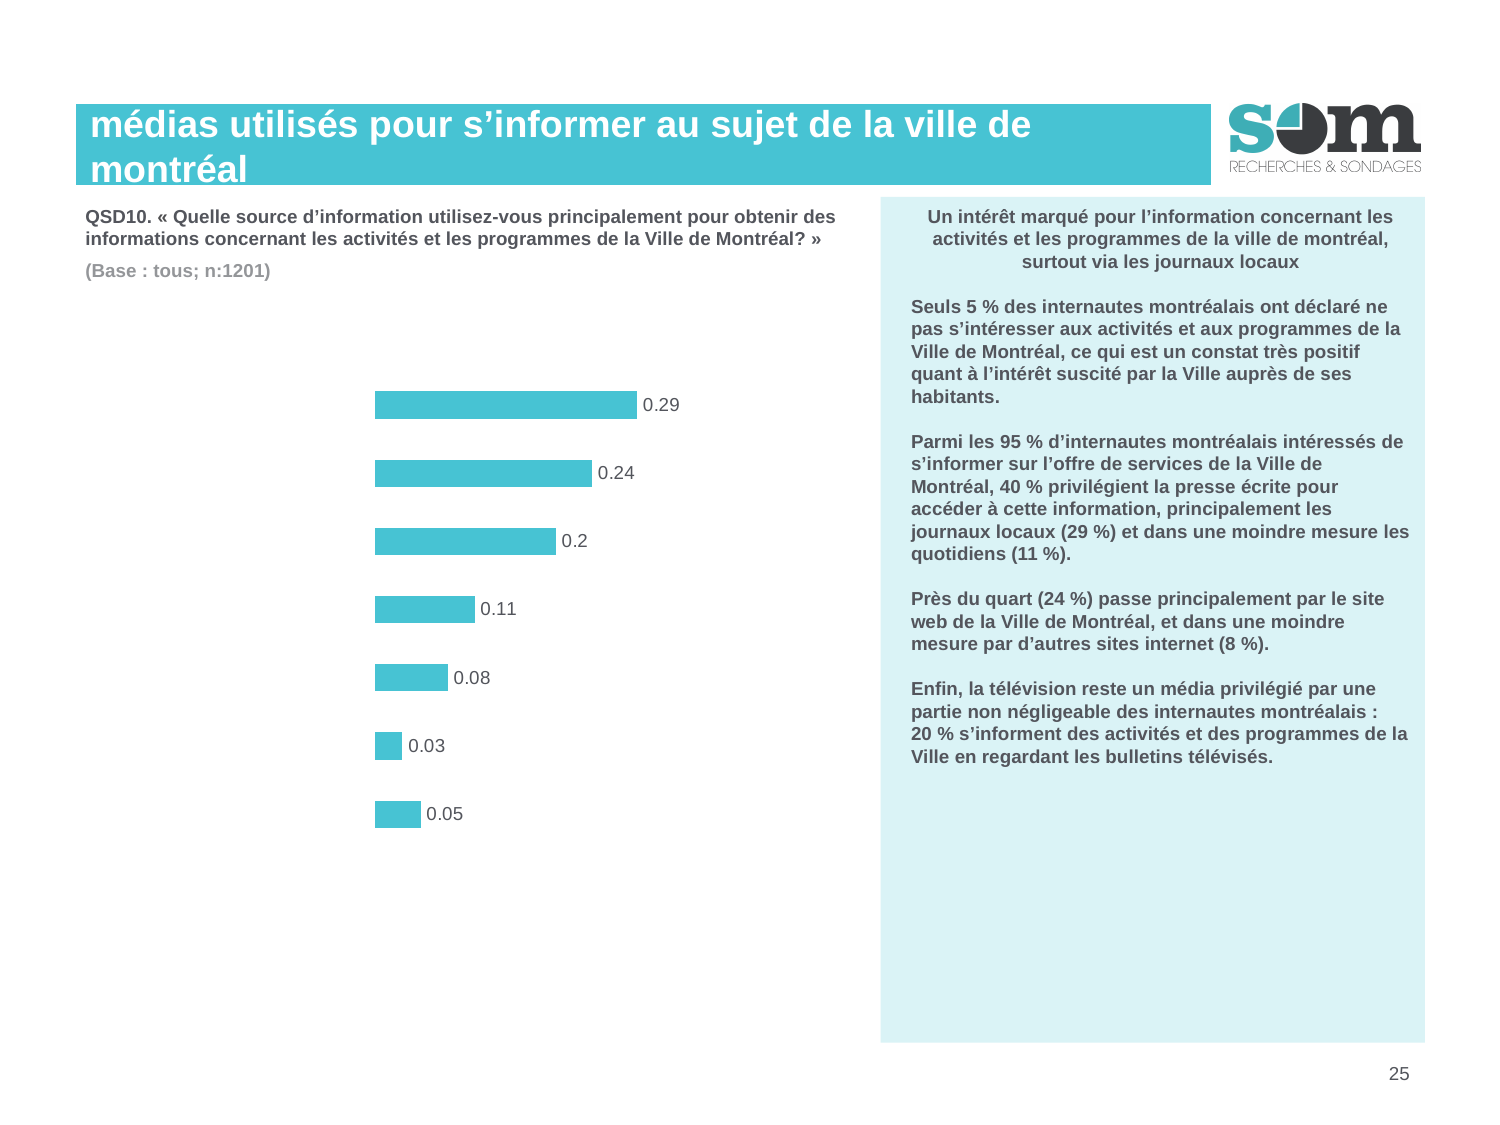

médias utilisés pour s’informer au sujet de la ville de montréal
QSD10. « Quelle source d’information utilisez-vous principalement pour obtenir des informations concernant les activités et les programmes de la Ville de Montréal? »
(Base : tous; n:1201)
# Un intérêt marqué pour l’information concernant les activités et les programmes de la ville de montréal, surtout via les journaux locaux
Seuls 5 % des internautes montréalais ont déclaré ne pas s’intéresser aux activités et aux programmes de la Ville de Montréal, ce qui est un constat très positif quant à l’intérêt suscité par la Ville auprès de ses habitants.
Parmi les 95 % d’internautes montréalais intéressés de s’informer sur l’offre de services de la Ville de Montréal, 40 % privilégient la presse écrite pour accéder à cette information, principalement les journaux locaux (29 %) et dans une moindre mesure les quotidiens (11 %).
Près du quart (24 %) passe principalement par le site web de la Ville de Montréal, et dans une moindre mesure par d’autres sites internet (8 %).
Enfin, la télévision reste un média privilégié par une partie non négligeable des internautes montréalais : 20 % s’informent des activités et des programmes de la Ville en regardant les bulletins télévisés.
### Chart
| Category | |
|---|---|
| Aucune, ne s’intéresse pas aux activités et aux programmes de la Ville de Montréal | 0.05 |
| Autre | 0.03 |
| Autres sites internet | 0.08 |
| Quotidiens | 0.11 |
| Bulletins télévisés | 0.2 |
| Site internet de la Ville de Montréal | 0.24 |
| Journaux locaux | 0.29 |